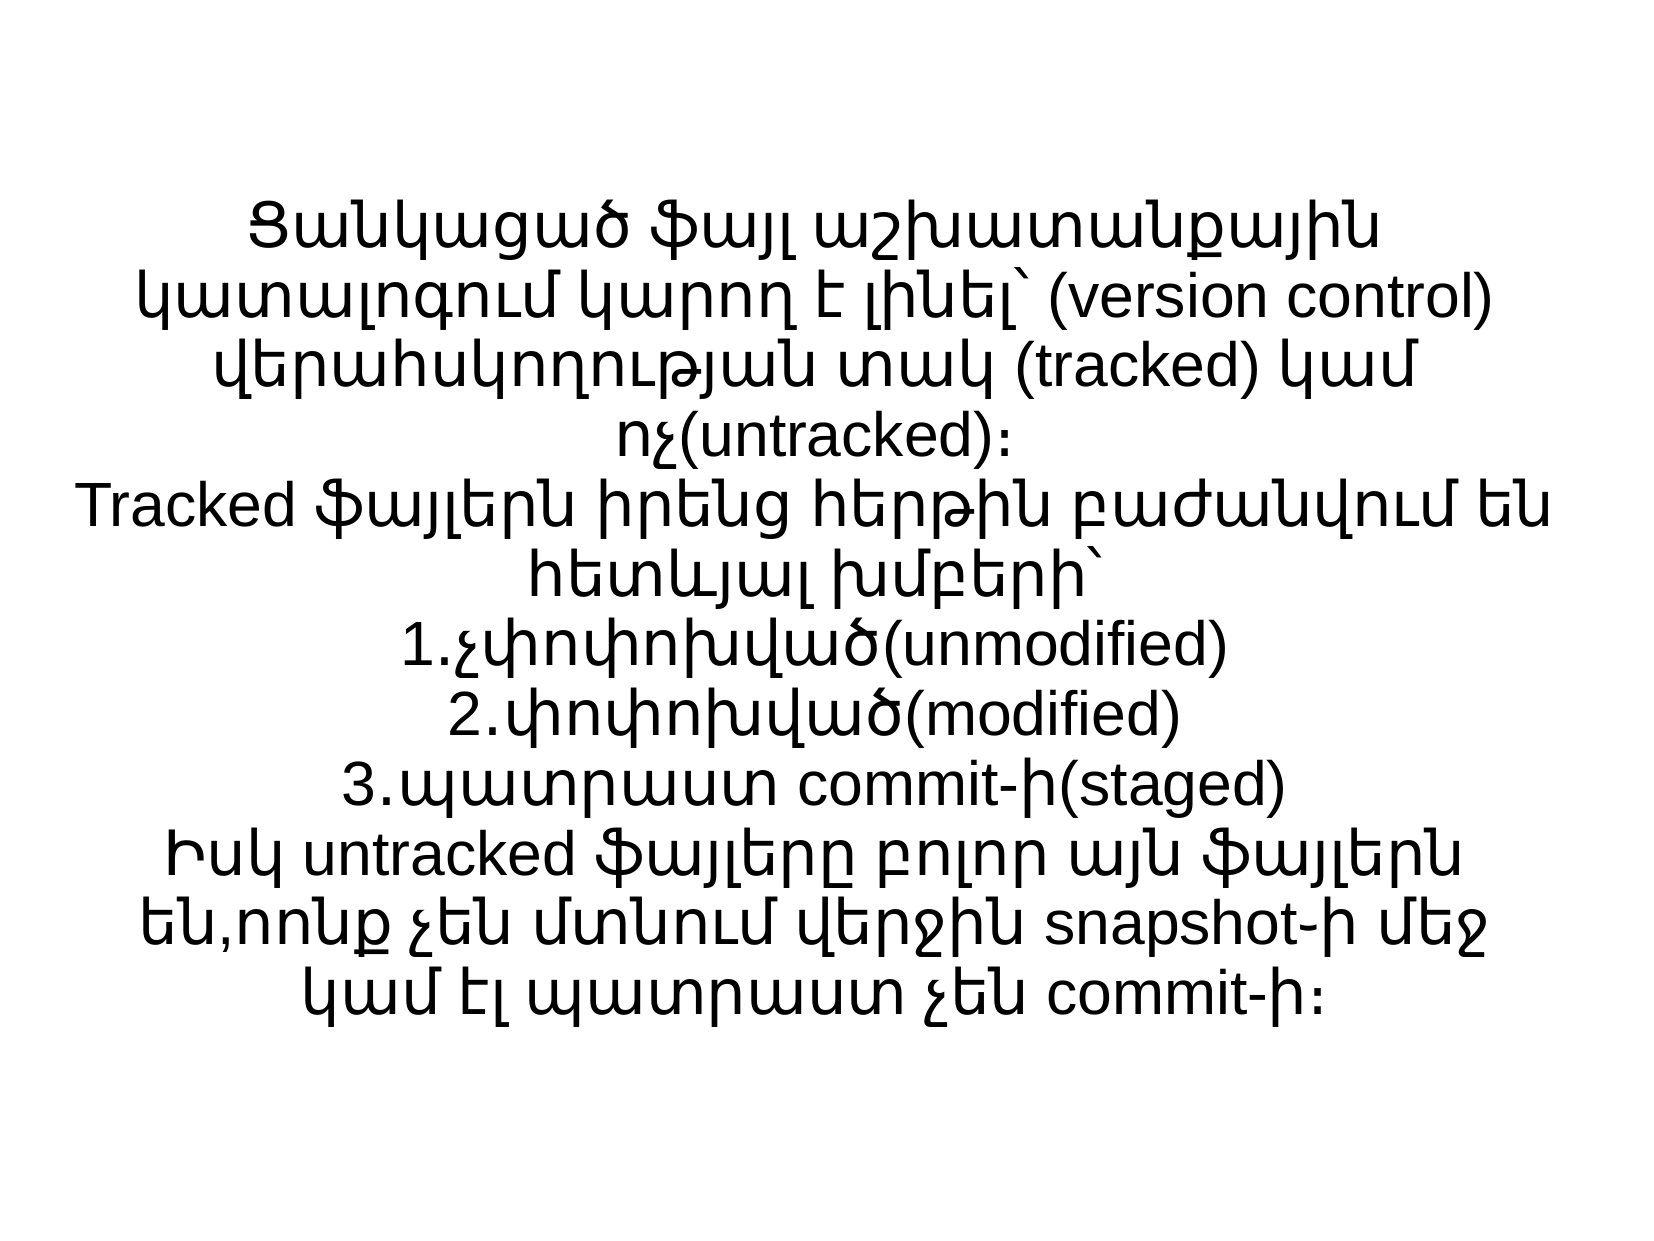

# Ցանկացած ֆայլ աշխատանքային կատալոգում կարող է լինել՝ (version control) վերահսկողության տակ (tracked) կամ ոչ(untracked)։ Tracked ֆայլերն իրենց հերթին բաժանվում են հետևյալ խմբերի՝ 1․չփոփոխված(unmodified) 2․փոփոխված(modified) 3․պատրաստ commit-ի(staged) Իսկ untracked ֆայլերը բոլոր այն ֆայլերն են,ոոնք չեն մտնում վերջին snapshot֊ի մեջ կամ էլ պատրաստ չեն commit-ի։